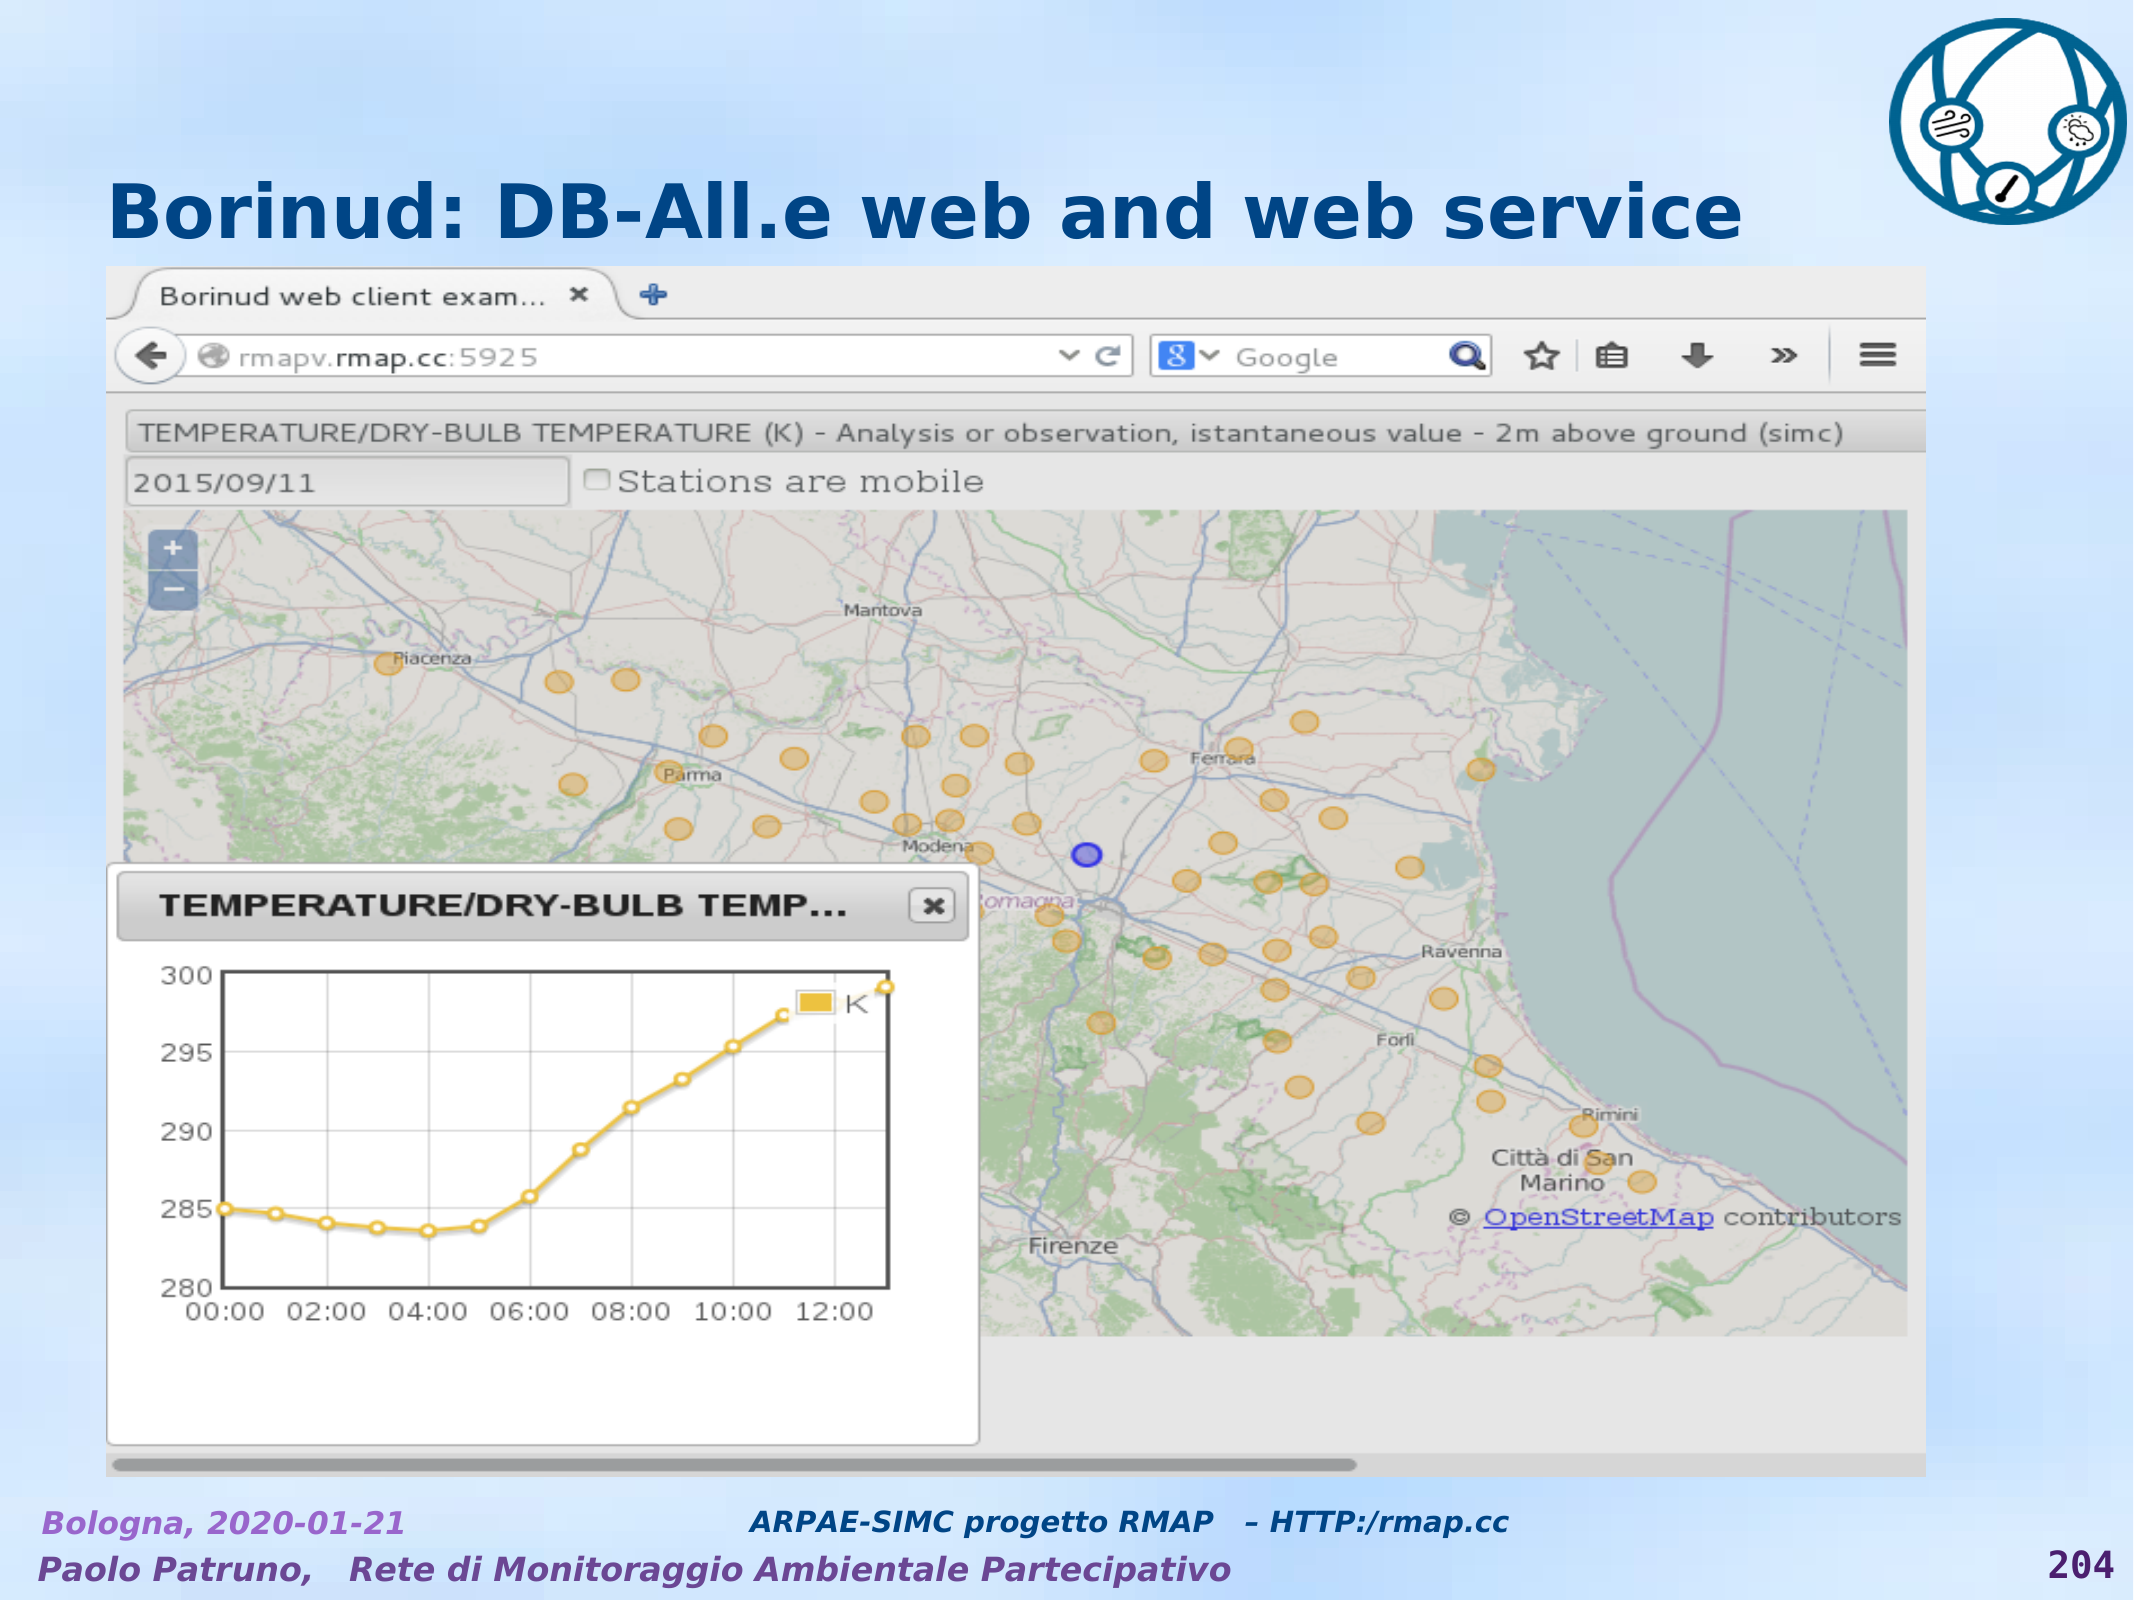

# Borinud: DB-All.e web and web service